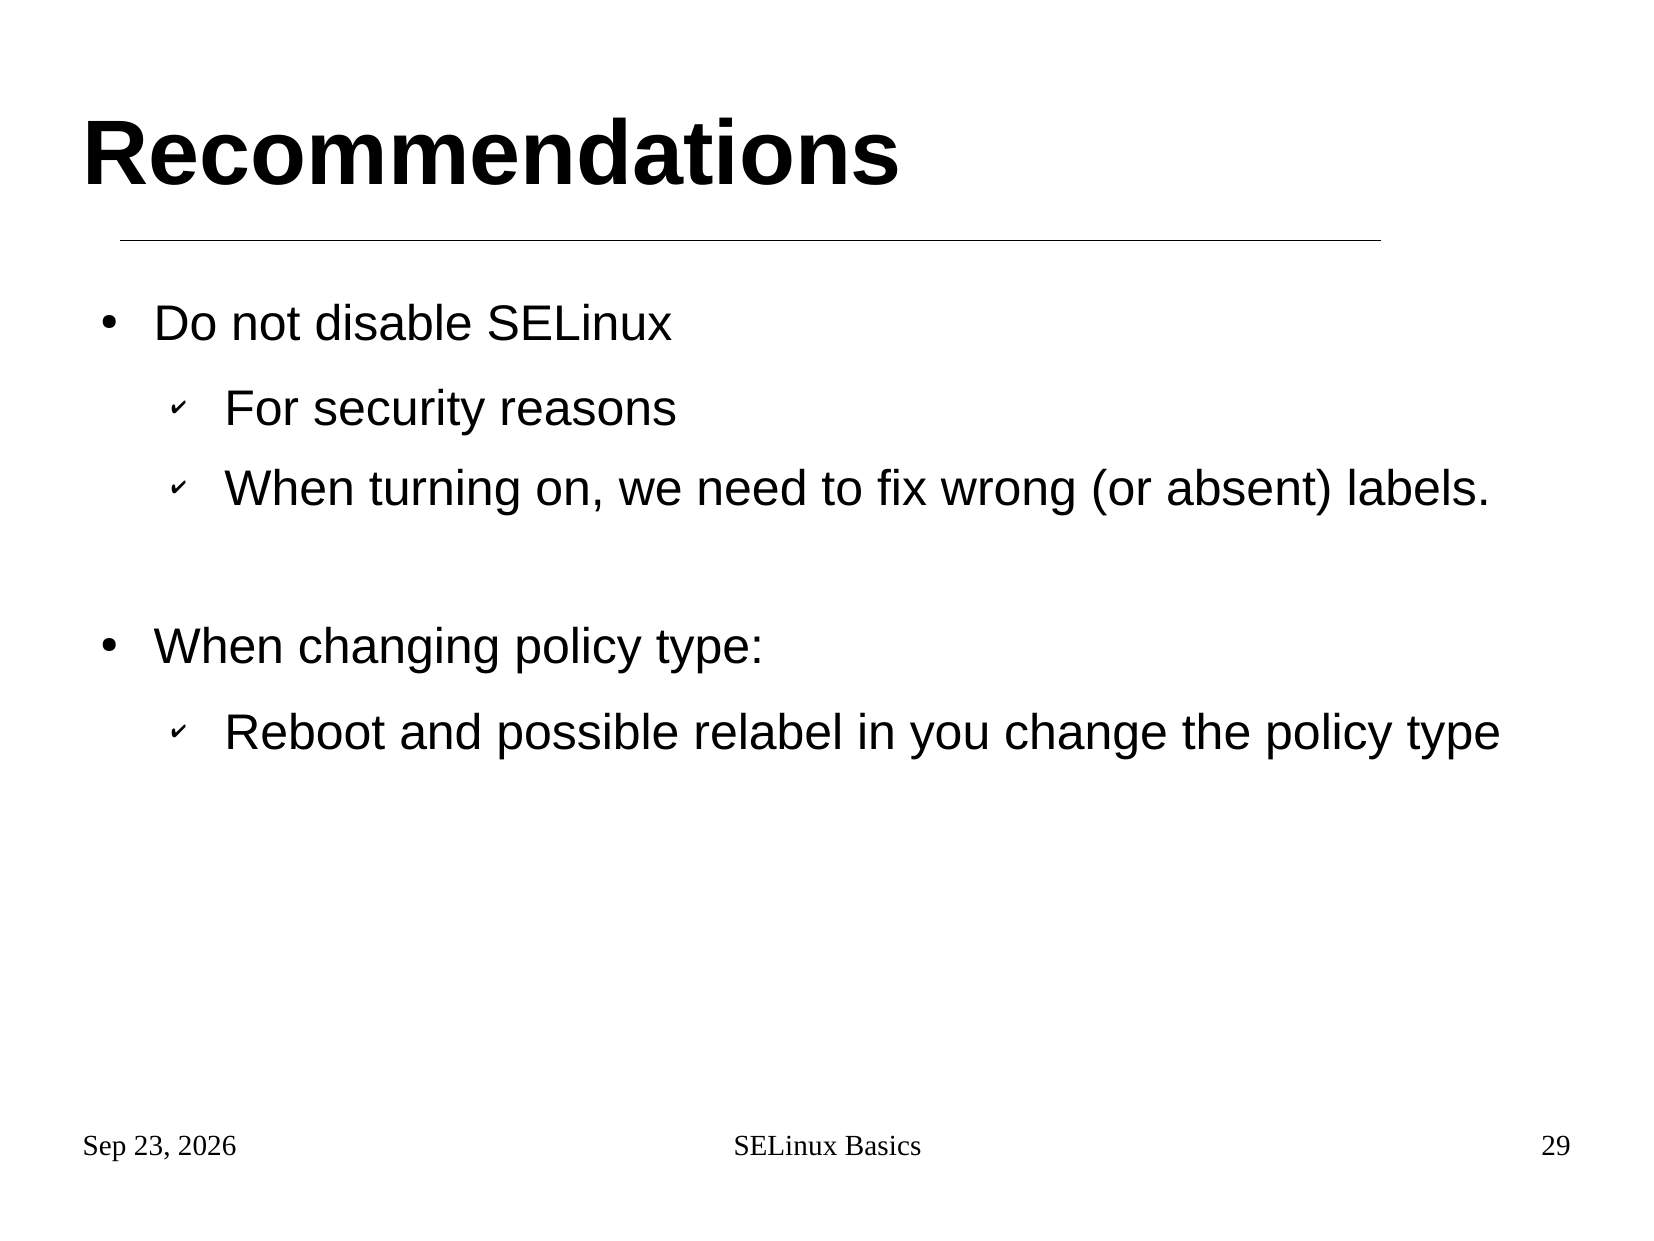

# Recommendations
Do not disable SELinux
For security reasons
When turning on, we need to fix wrong (or absent) labels.
When changing policy type:
Reboot and possible relabel in you change the policy type
SELinux Basics
29